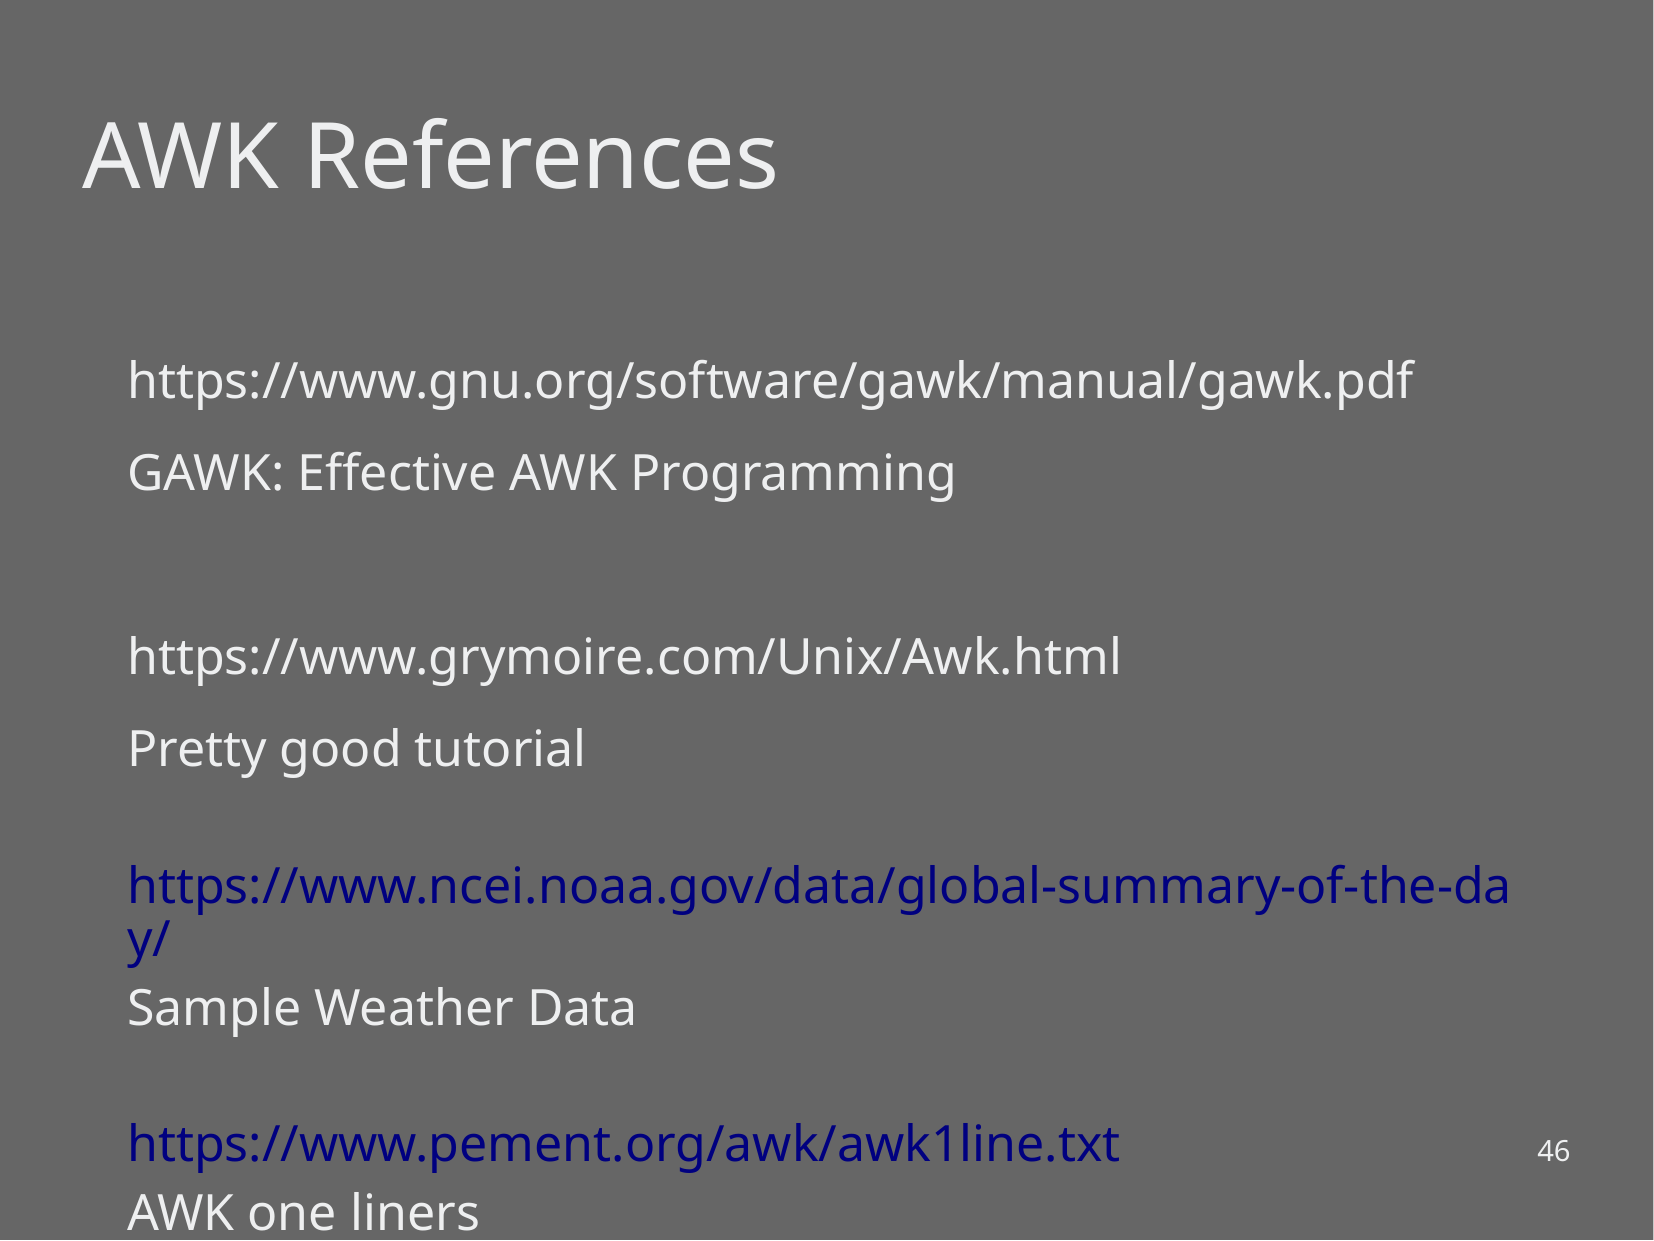

# AWK References
https://www.gnu.org/software/gawk/manual/gawk.pdf
GAWK: Effective AWK Programming
https://www.grymoire.com/Unix/Awk.html
Pretty good tutorial
https://www.ncei.noaa.gov/data/global-summary-of-the-day/
Sample Weather Data
https://www.pement.org/awk/awk1line.txt
AWK one liners
https://catonmat.net/awk-one-liners-explained-part-one
https://catonmat.net/awk-one-liners-explained-part-two
https://catonmat.net/awk-one-liners-explained-part-three
Detailed explanations of the one liners
46